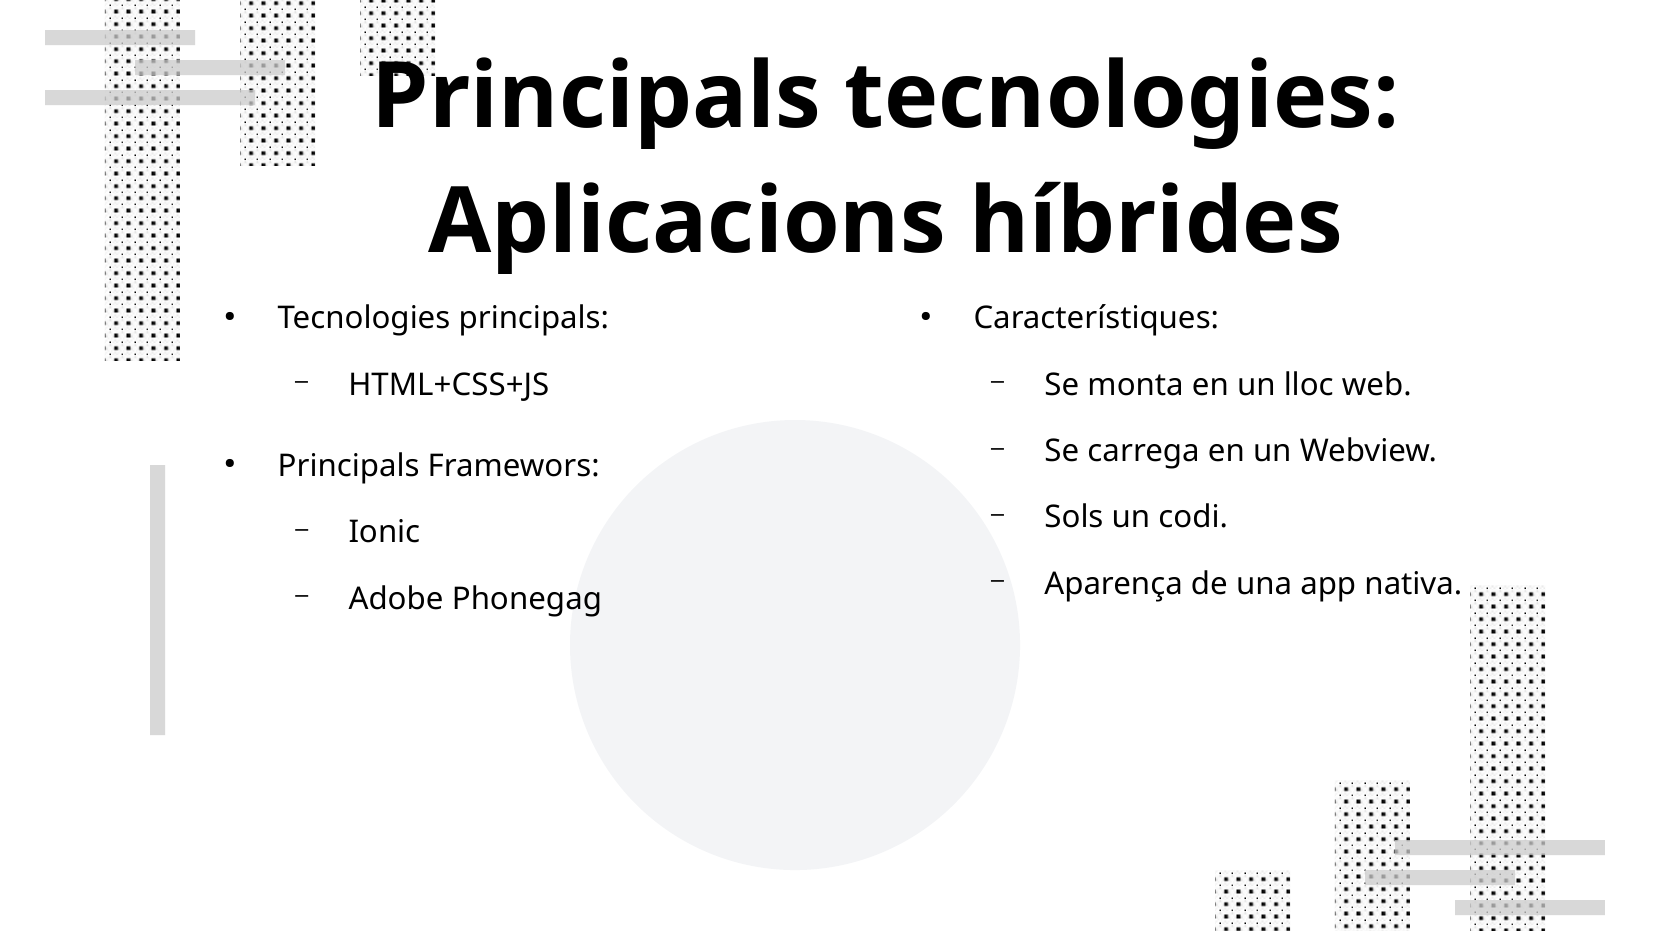

# Principals tecnologies: Aplicacions híbrides
Tecnologies principals:
HTML+CSS+JS
Característiques:
Se monta en un lloc web.
Se carrega en un Webview.
Sols un codi.
Aparença de una app nativa.
Principals Framewors:
Ionic
Adobe Phonegag